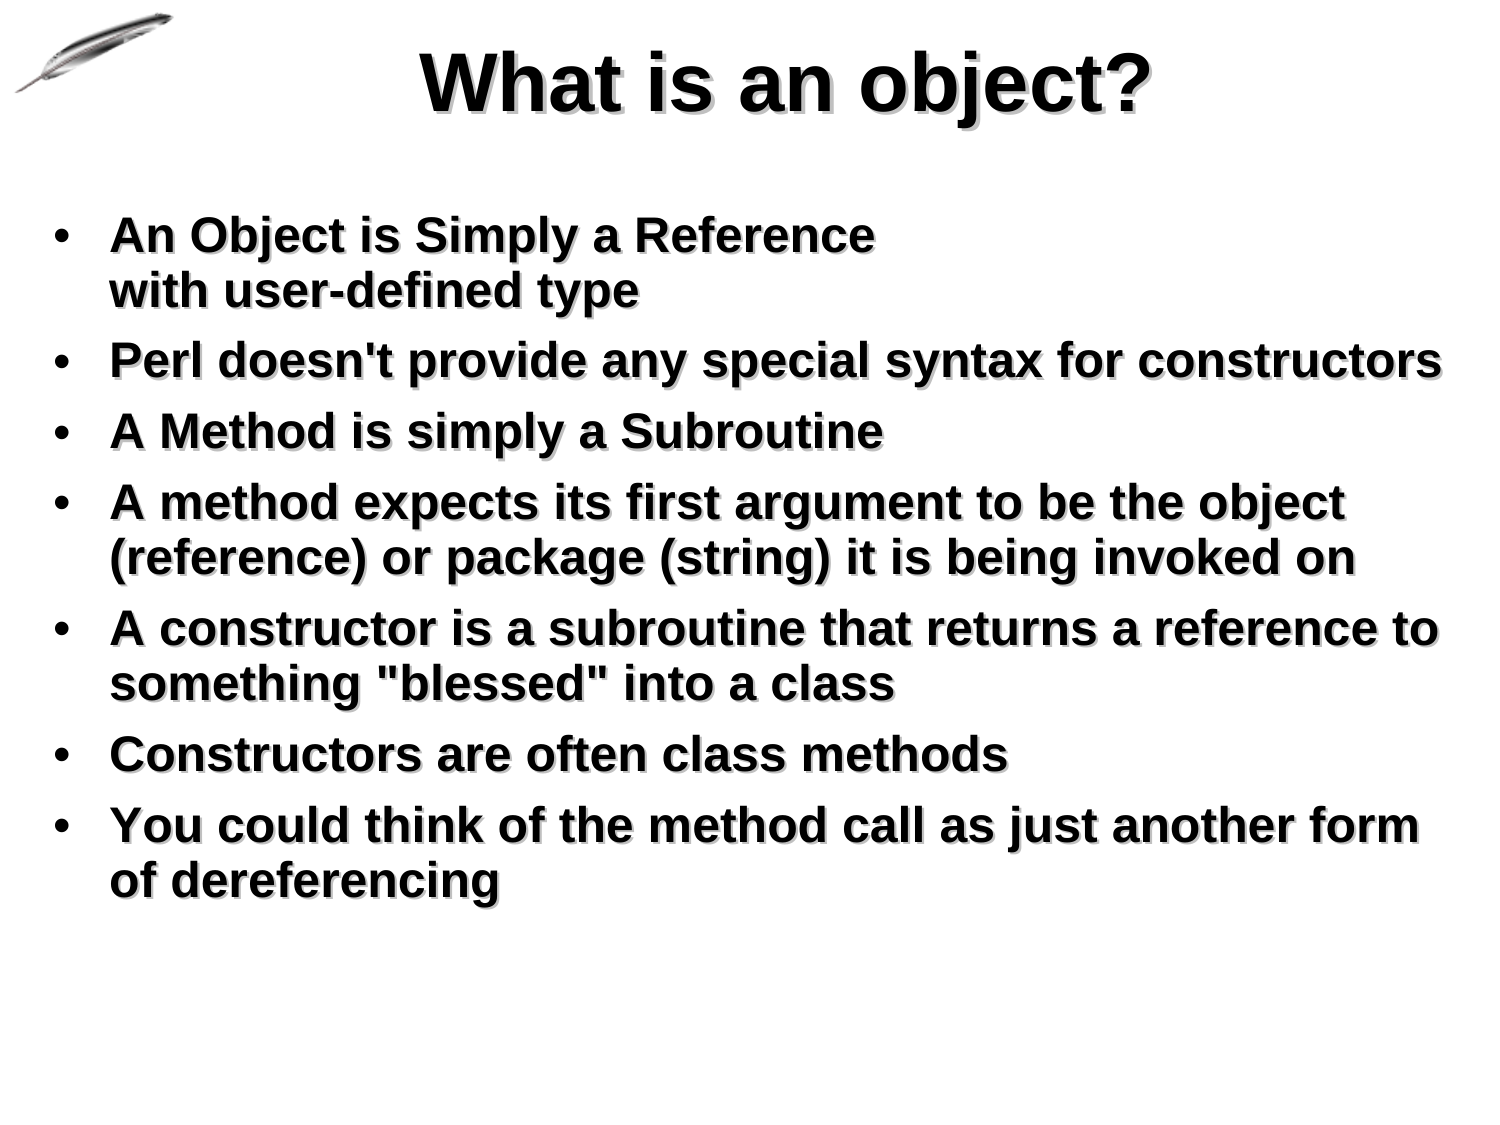

# What is an object?
An Object is Simply a Reference
with user-defined type
Perl doesn't provide any special syntax for constructors
A Method is simply a Subroutine
A method expects its first argument to be the object (reference) or package (string) it is being invoked on
A constructor is a subroutine that returns a reference to something "blessed" into a class
Constructors are often class methods
You could think of the method call as just another form of dereferencing